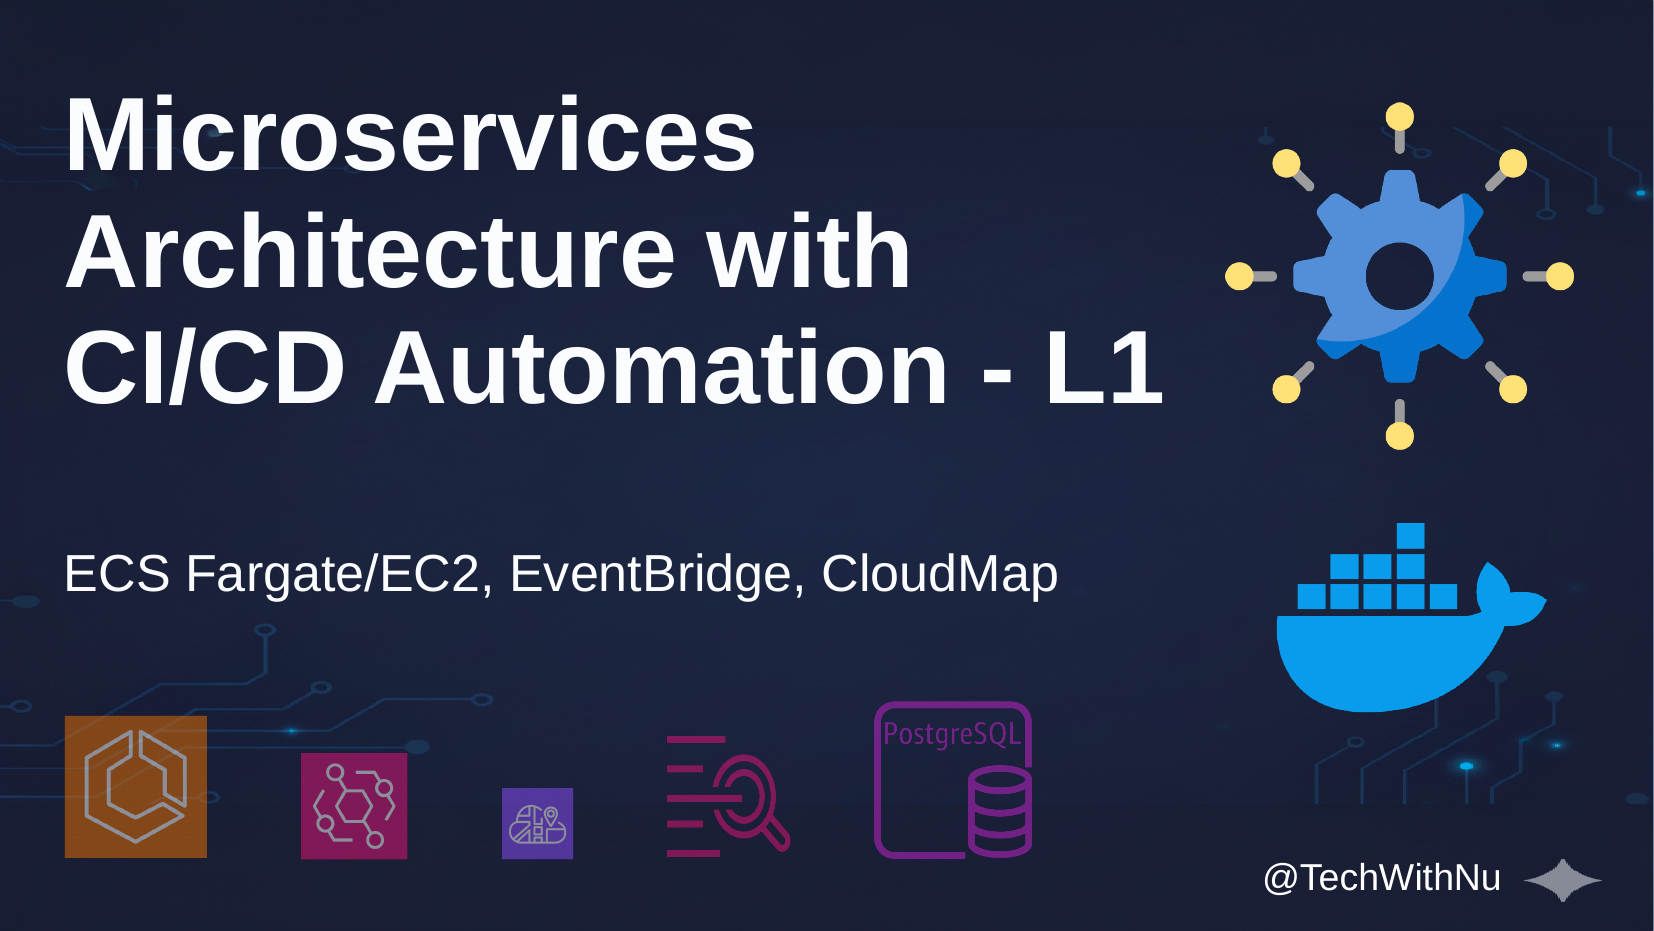

Microservices Architecture with CI/CD Automation - L1
ECS Fargate/EC2, EventBridge, CloudMap
@TechWithNu